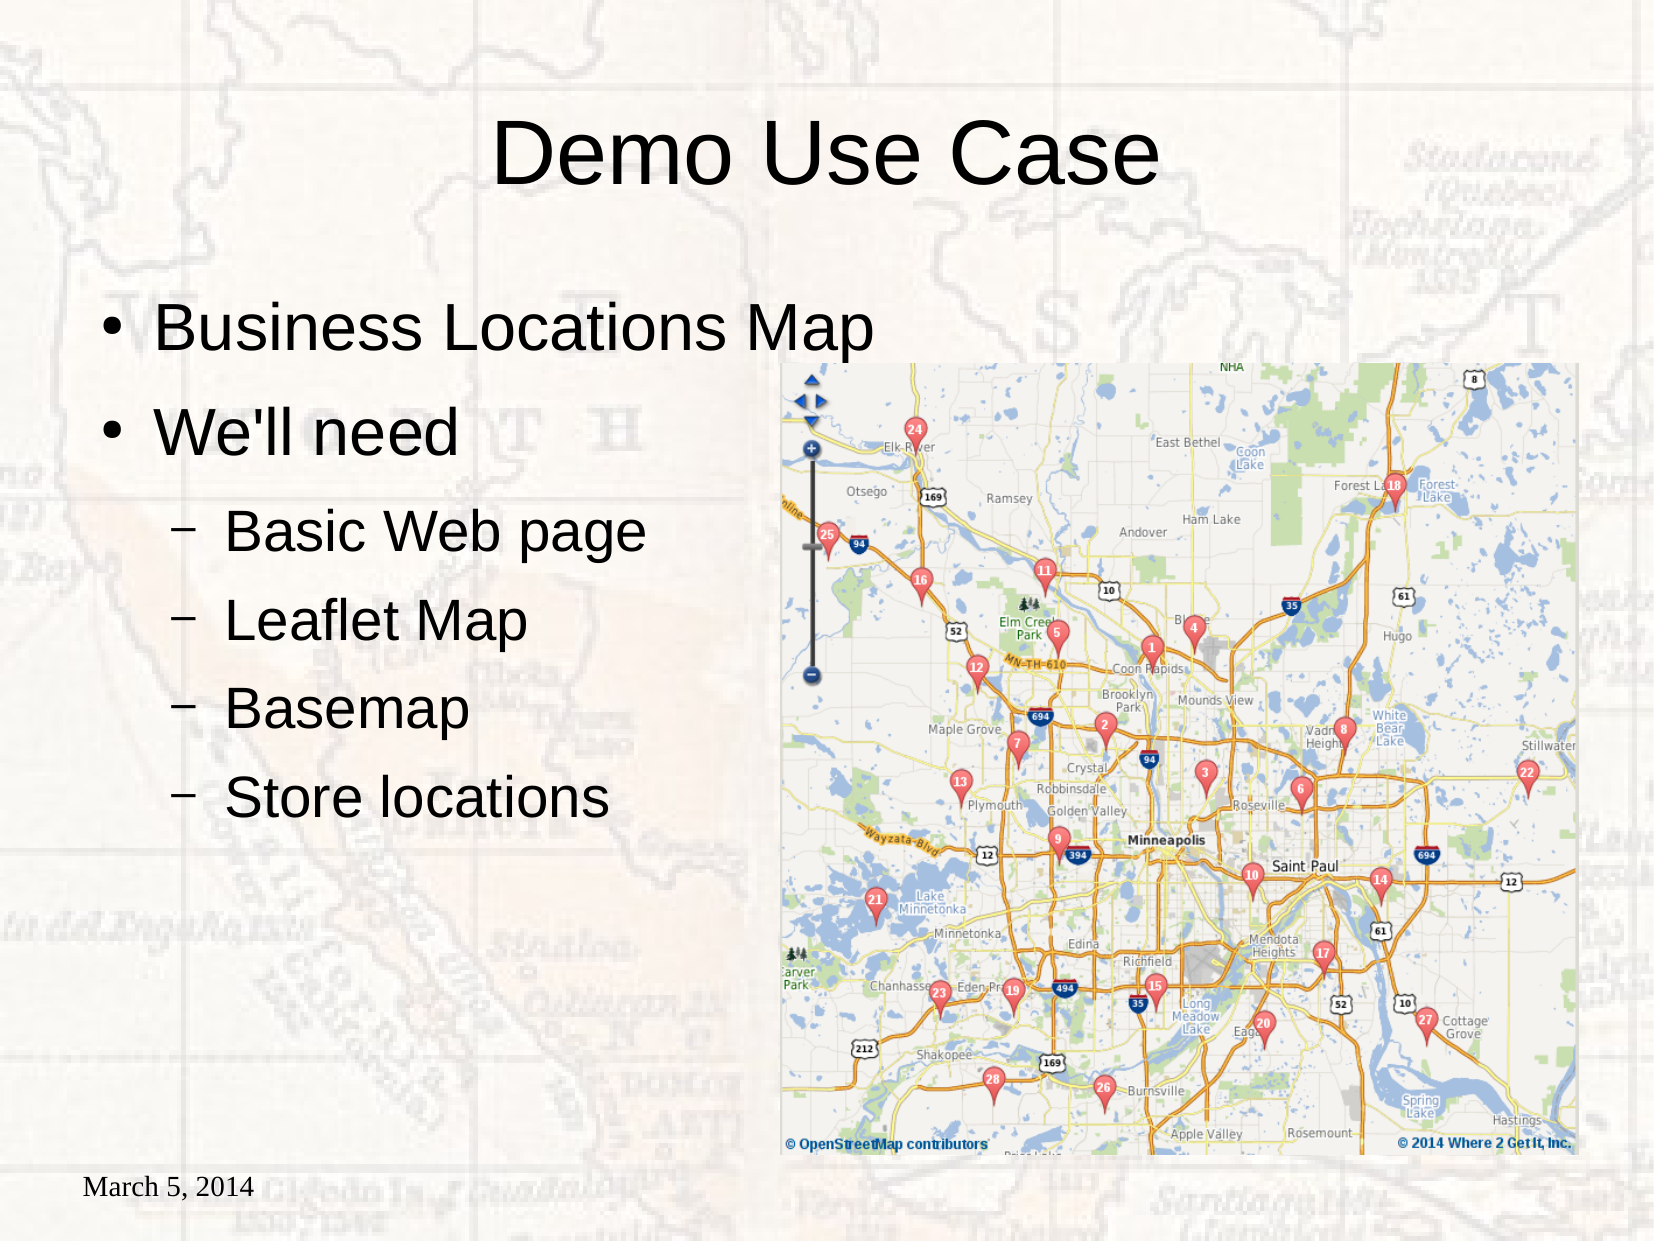

# Demo Use Case
Business Locations Map
We'll need
Basic Web page
Leaflet Map
Basemap
Store locations